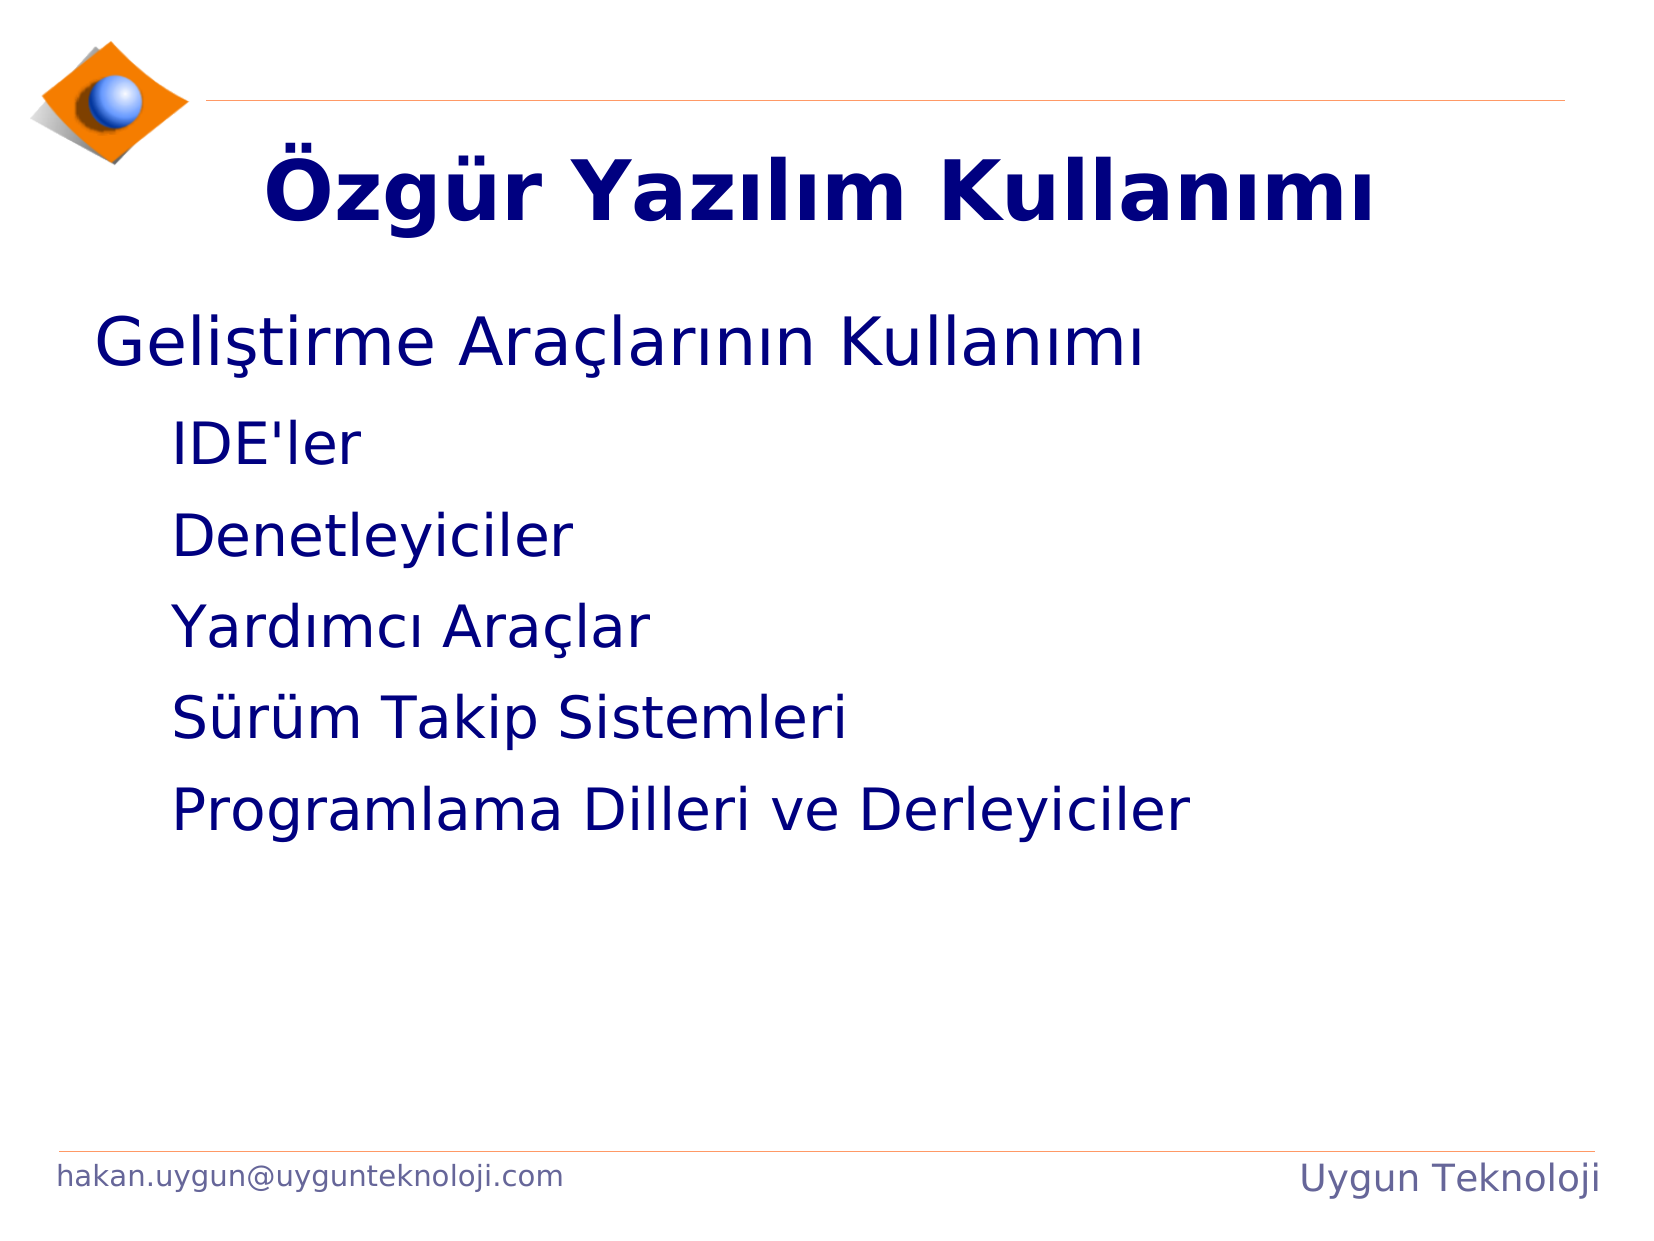

# Özgür Yazılım Kullanımı
Geliştirme Araçlarının Kullanımı
IDE'ler
Denetleyiciler
Yardımcı Araçlar
Sürüm Takip Sistemleri
Programlama Dilleri ve Derleyiciler